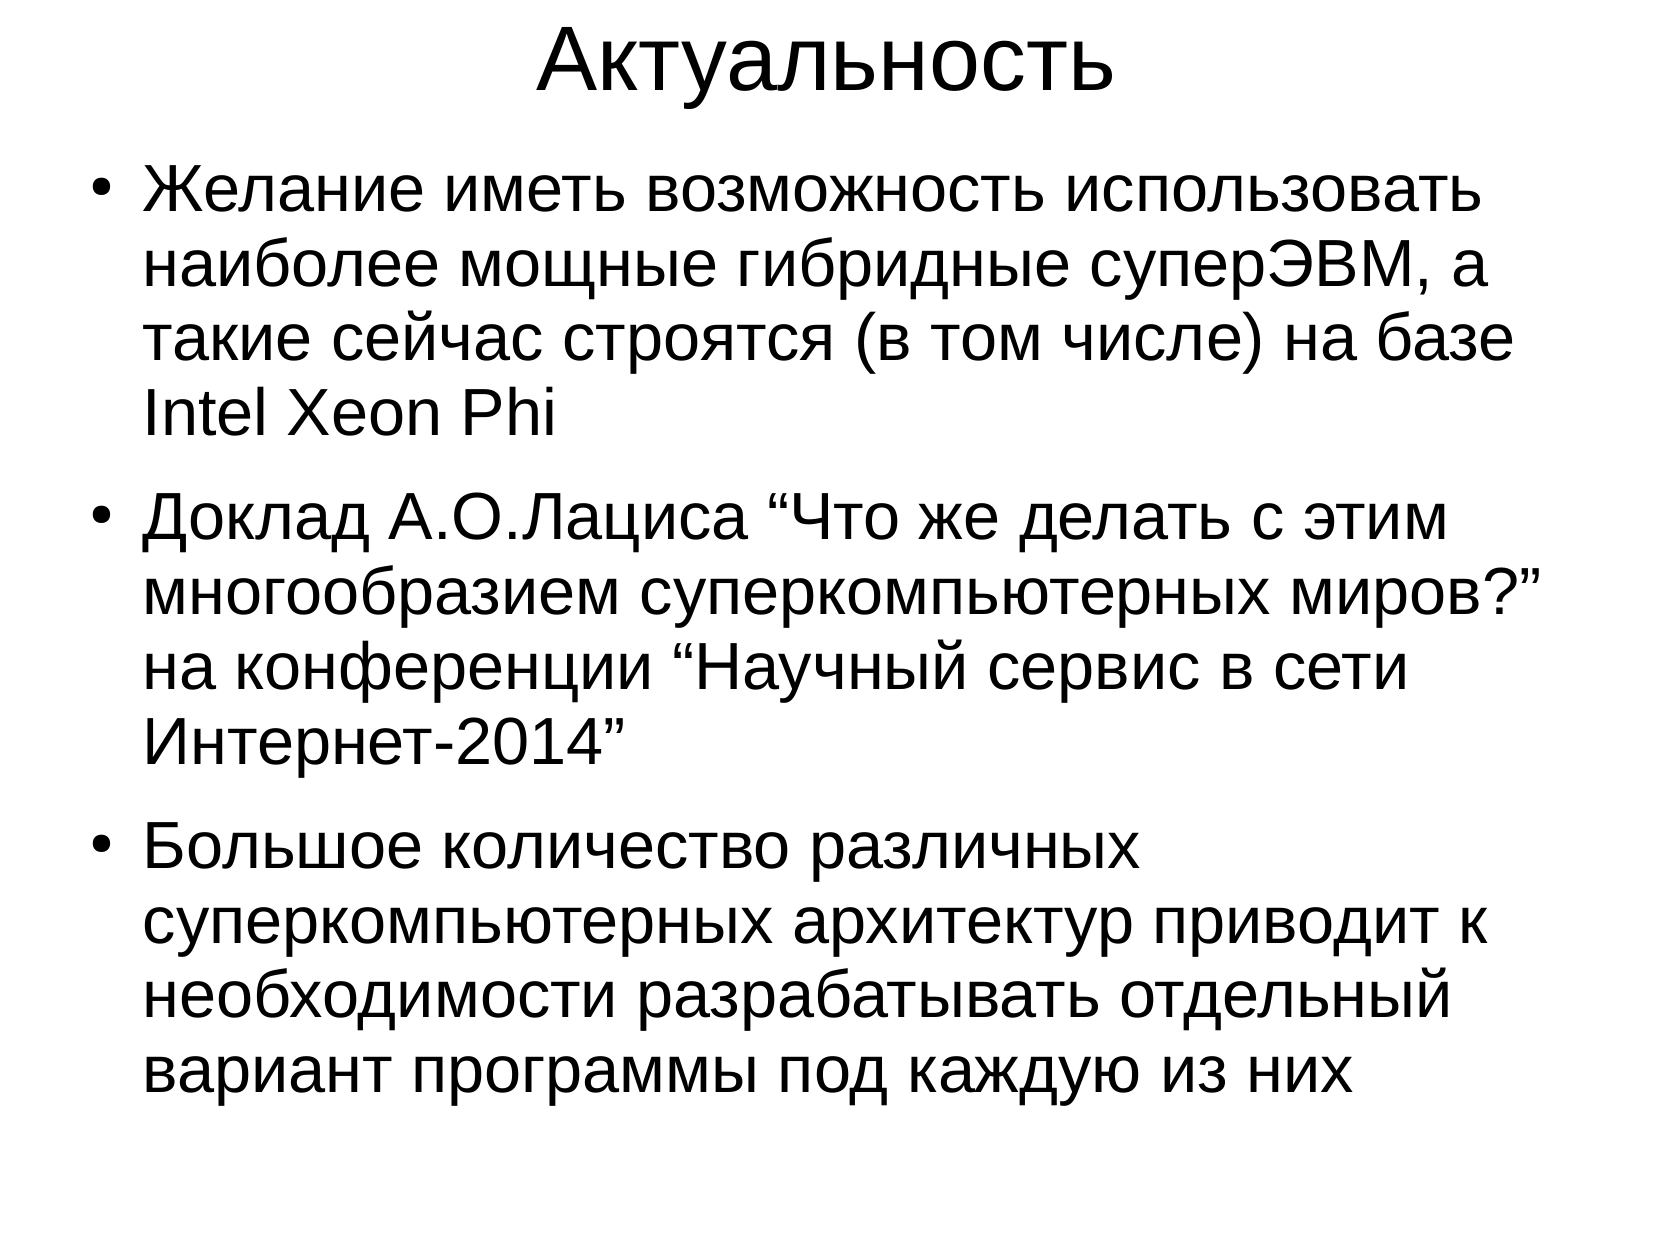

# Актуальность
Желание иметь возможность использовать наиболее мощные гибридные суперЭВМ, а такие сейчас строятся (в том числе) на базе Intel Xeon Phi
Доклад А.О.Лациса “Что же делать с этим многообразием суперкомпьютерных миров?” на конференции “Научный сервис в сети Интернет-2014”
Большое количество различных суперкомпьютерных архитектур приводит к необходимости разрабатывать отдельный вариант программы под каждую из них